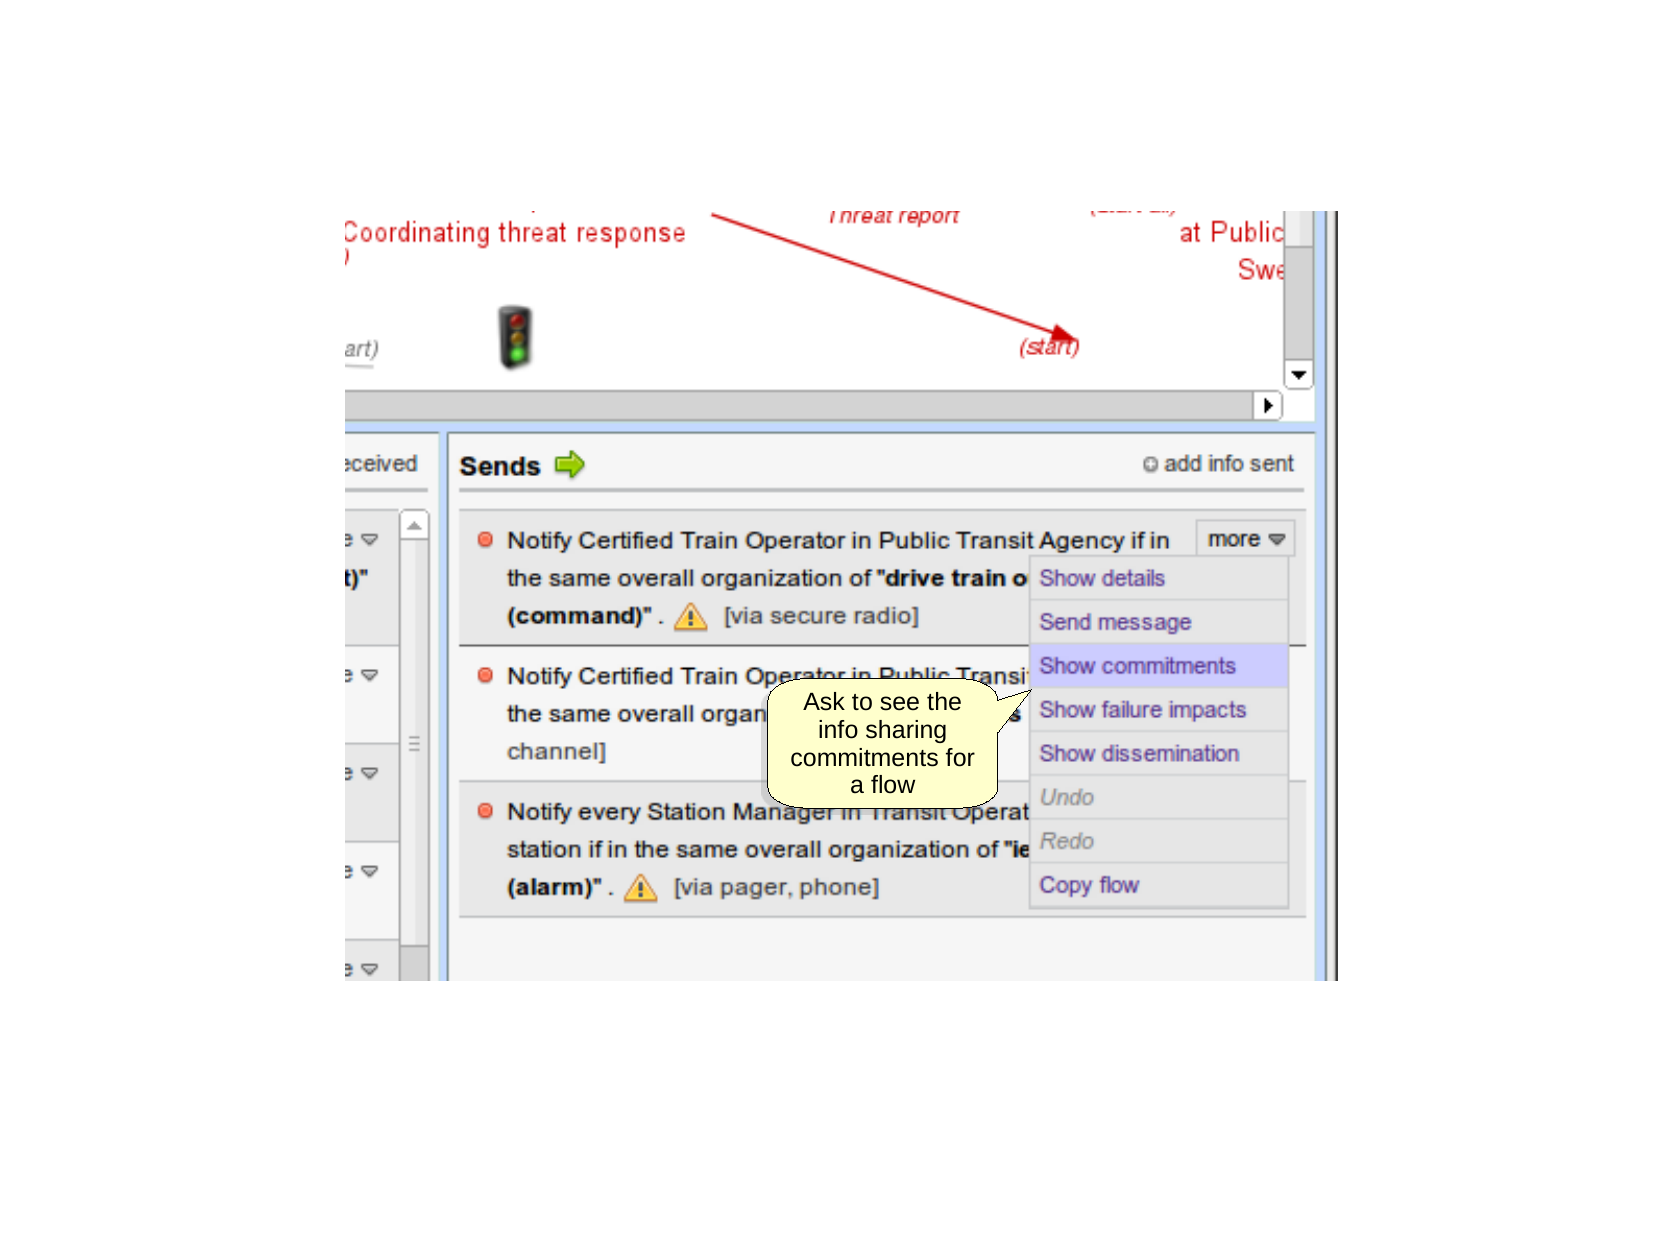

Ask to see the info sharing commitments for a flow